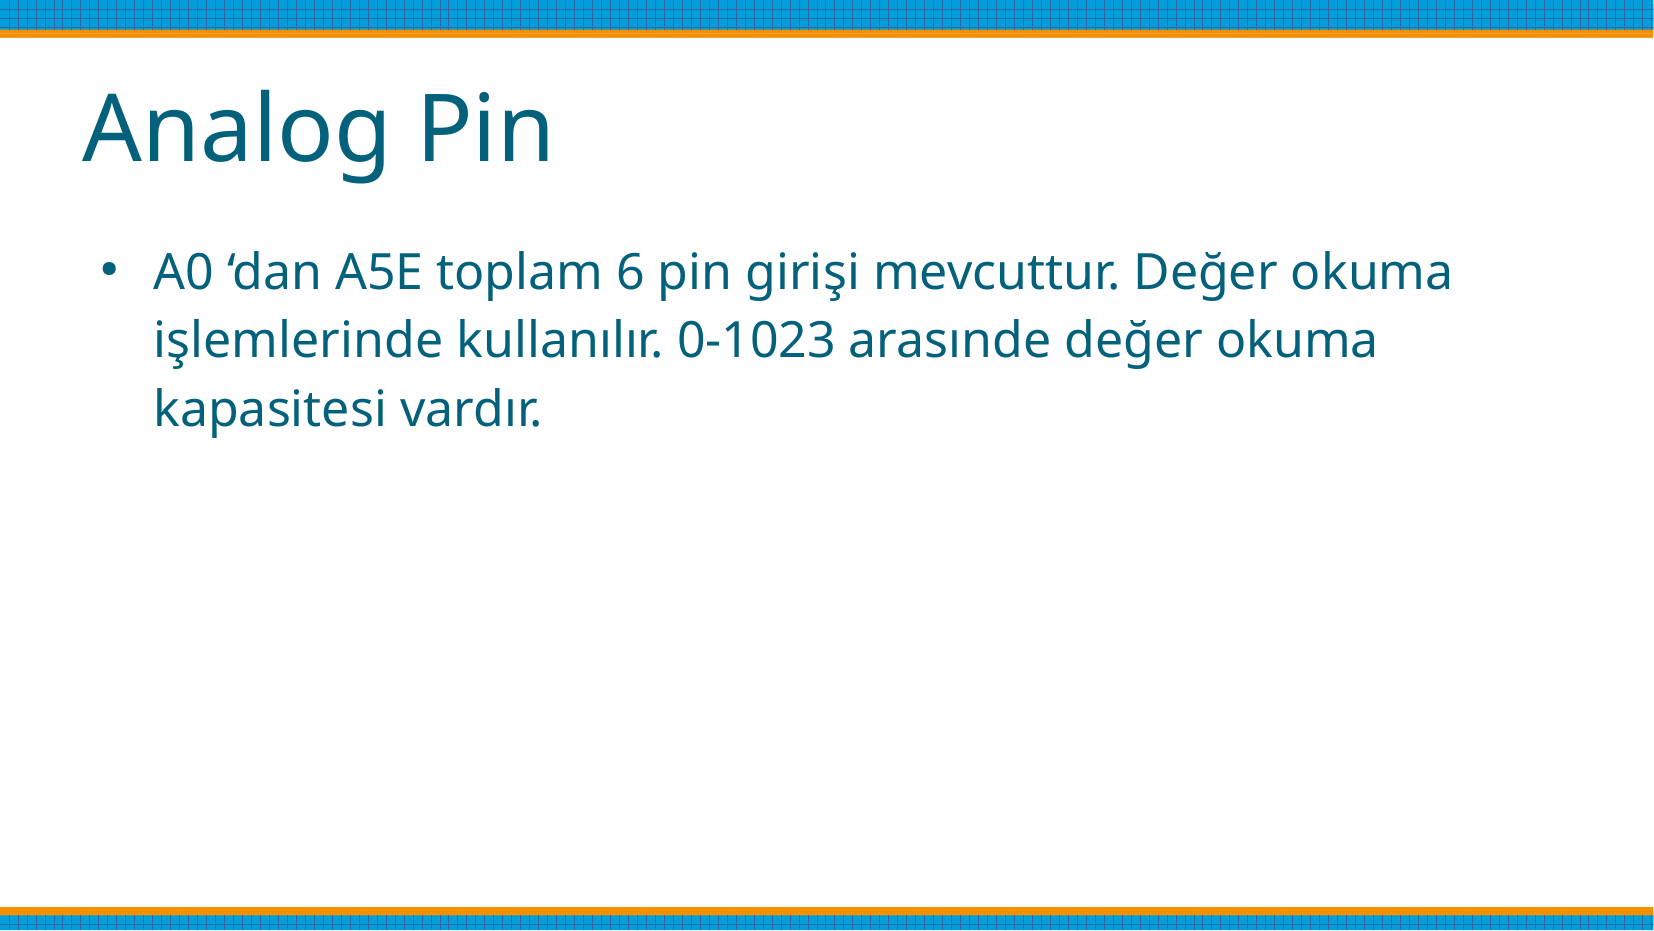

# Analog Pin
A0 ‘dan A5E toplam 6 pin girişi mevcuttur. Değer okuma işlemlerinde kullanılır. 0-1023 arasınde değer okuma kapasitesi vardır.